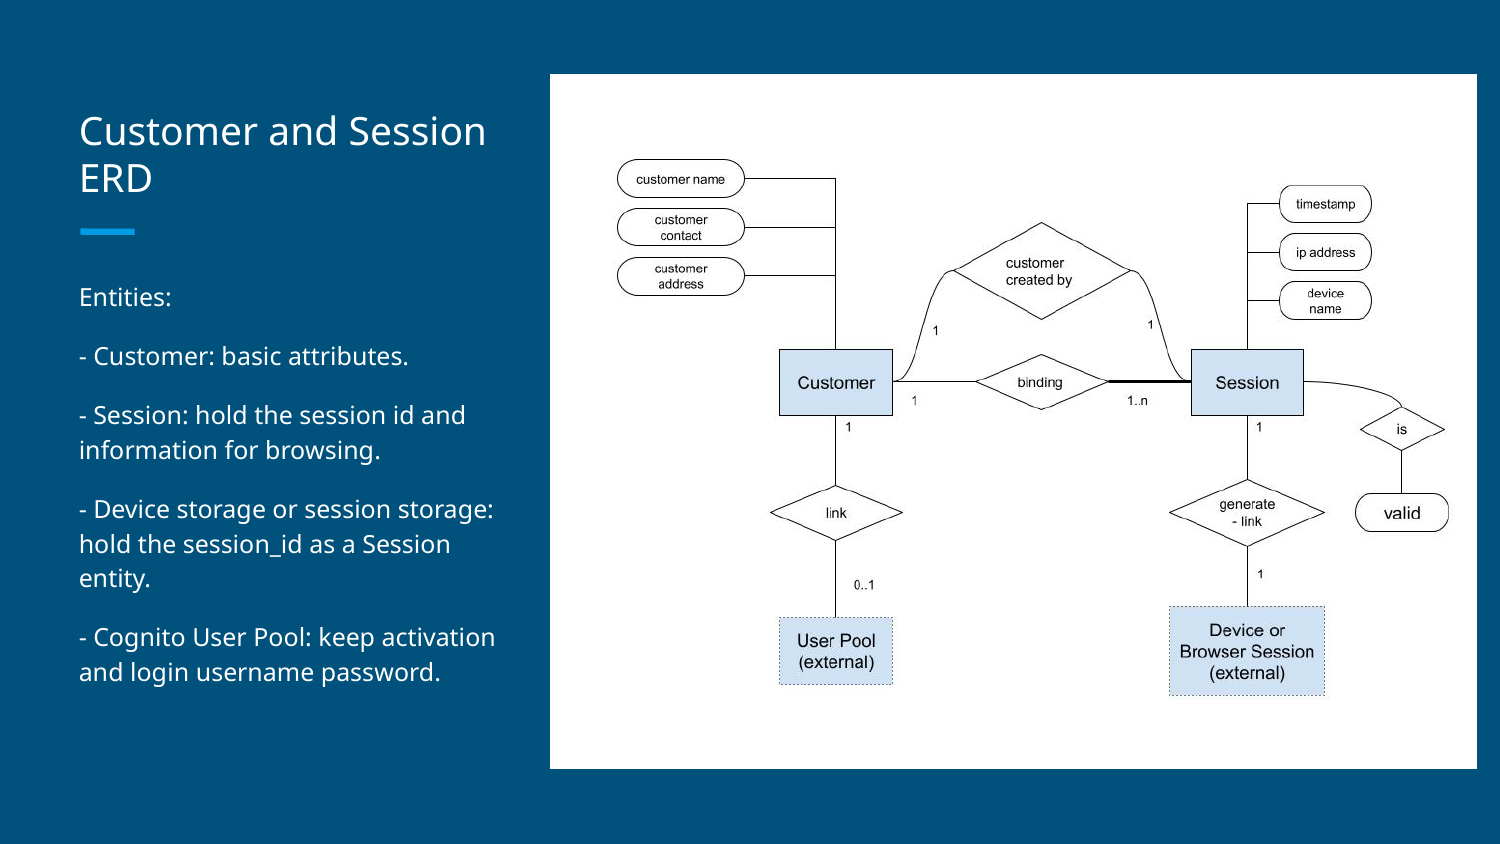

# Customer and Session ERD
Entities:
- Customer: basic attributes.
- Session: hold the session id and information for browsing.
- Device storage or session storage: hold the session_id as a Session entity.
- Cognito User Pool: keep activation and login username password.